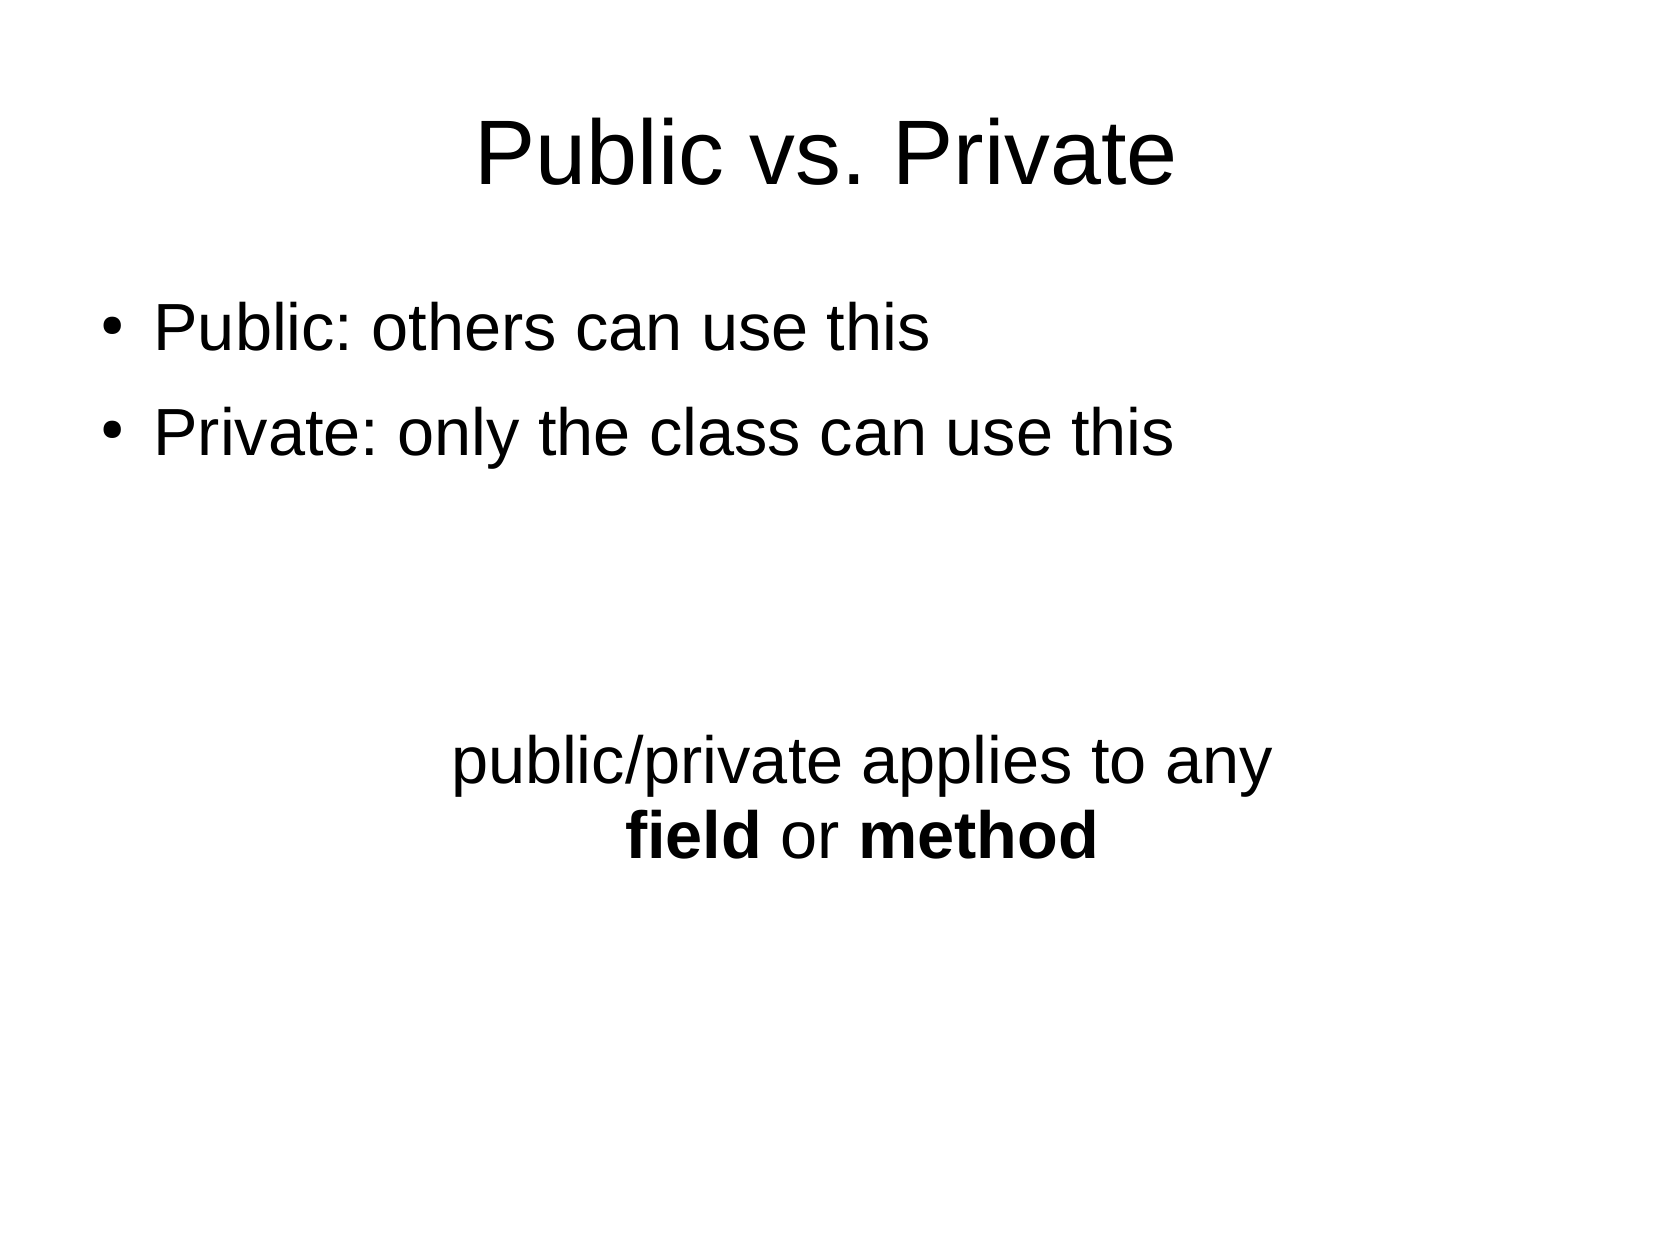

# Public vs. Private
Public: others can use this
Private: only the class can use this
public/private applies to any
field or method